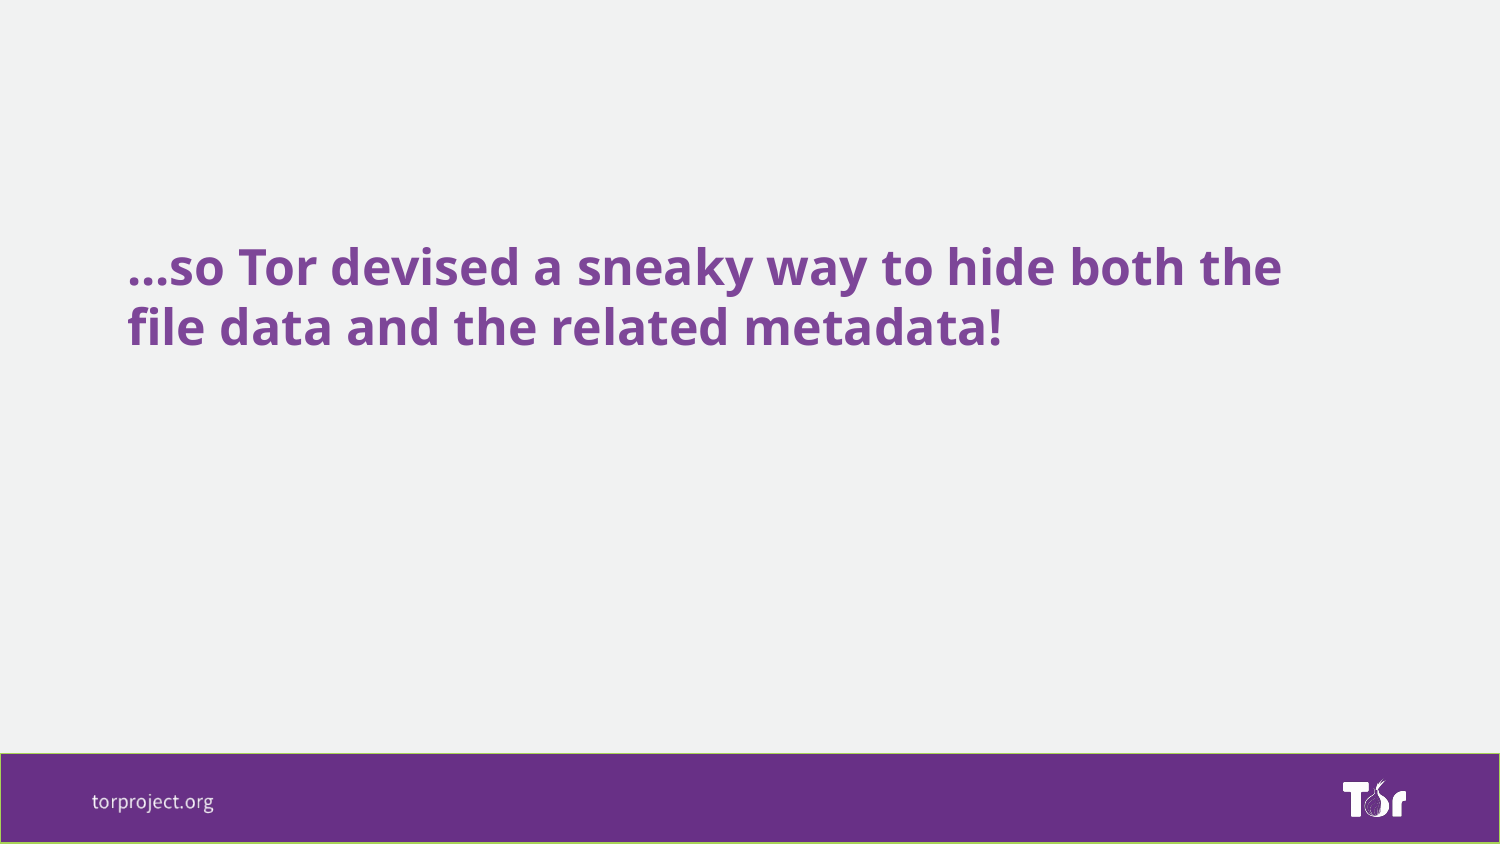

...so Tor devised a sneaky way to hide both the file data and the related metadata!